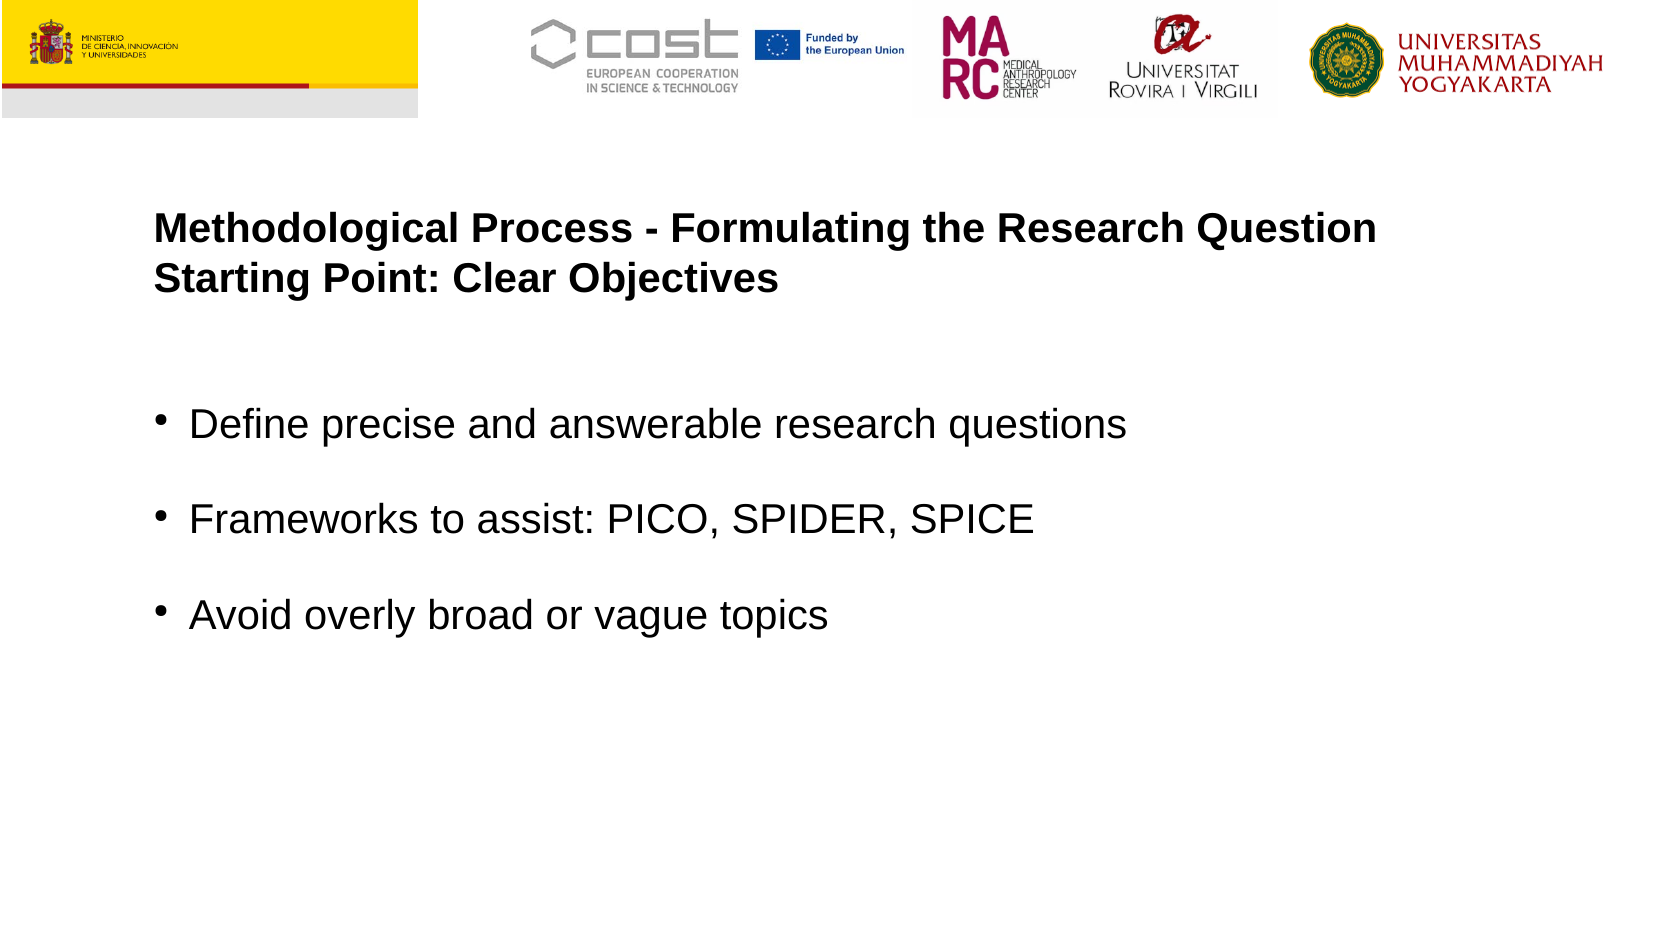

Methodological Process - Formulating the Research Question
Starting Point: Clear Objectives
Define precise and answerable research questions
Frameworks to assist: PICO, SPIDER, SPICE
Avoid overly broad or vague topics